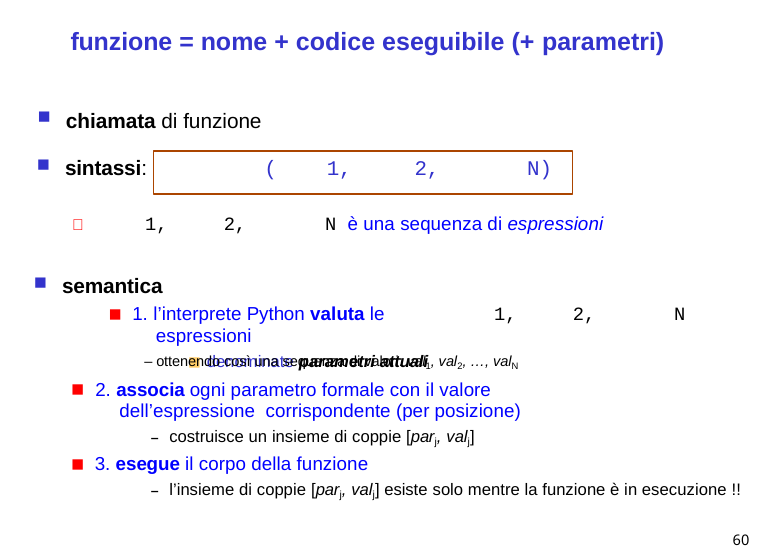

# funzione = nome + codice eseguibile (+ parametri)
chiamata di funzione
(	1,	2,	N)
sintassi:
1,	2,	N è una sequenza di espressioni

semantica
1. l’interprete Python valuta le espressioni
denominate parametri attuali
1,	2,	N
– ottenendo così una sequenza di valori: val1, val2, …, valN
2. associa ogni parametro formale con il valore dell’espressione corrispondente (per posizione)
costruisce un insieme di coppie [parj, valj]
3. esegue il corpo della funzione
l’insieme di coppie [parj, valj] esiste solo mentre la funzione è in esecuzione !!
60